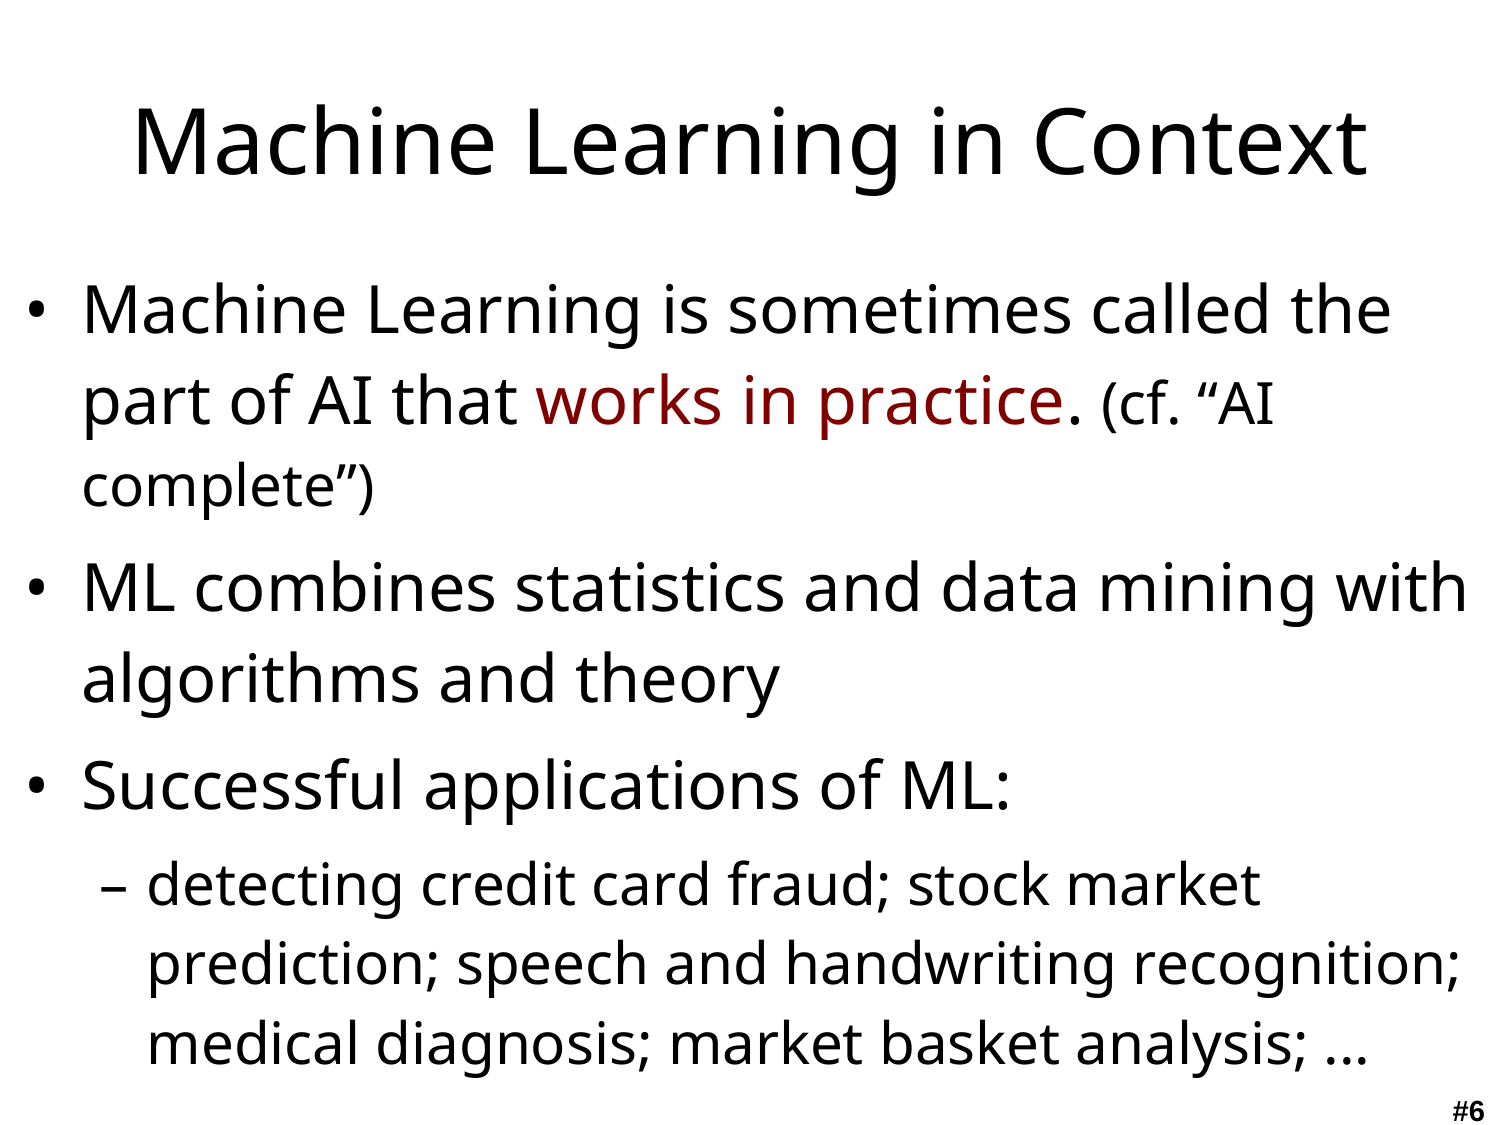

# Machine Learning in Context
Machine Learning is sometimes called the part of AI that works in practice. (cf. “AI complete”)
ML combines statistics and data mining with algorithms and theory
Successful applications of ML:
detecting credit card fraud; stock market prediction; speech and handwriting recognition; medical diagnosis; market basket analysis; ...
6